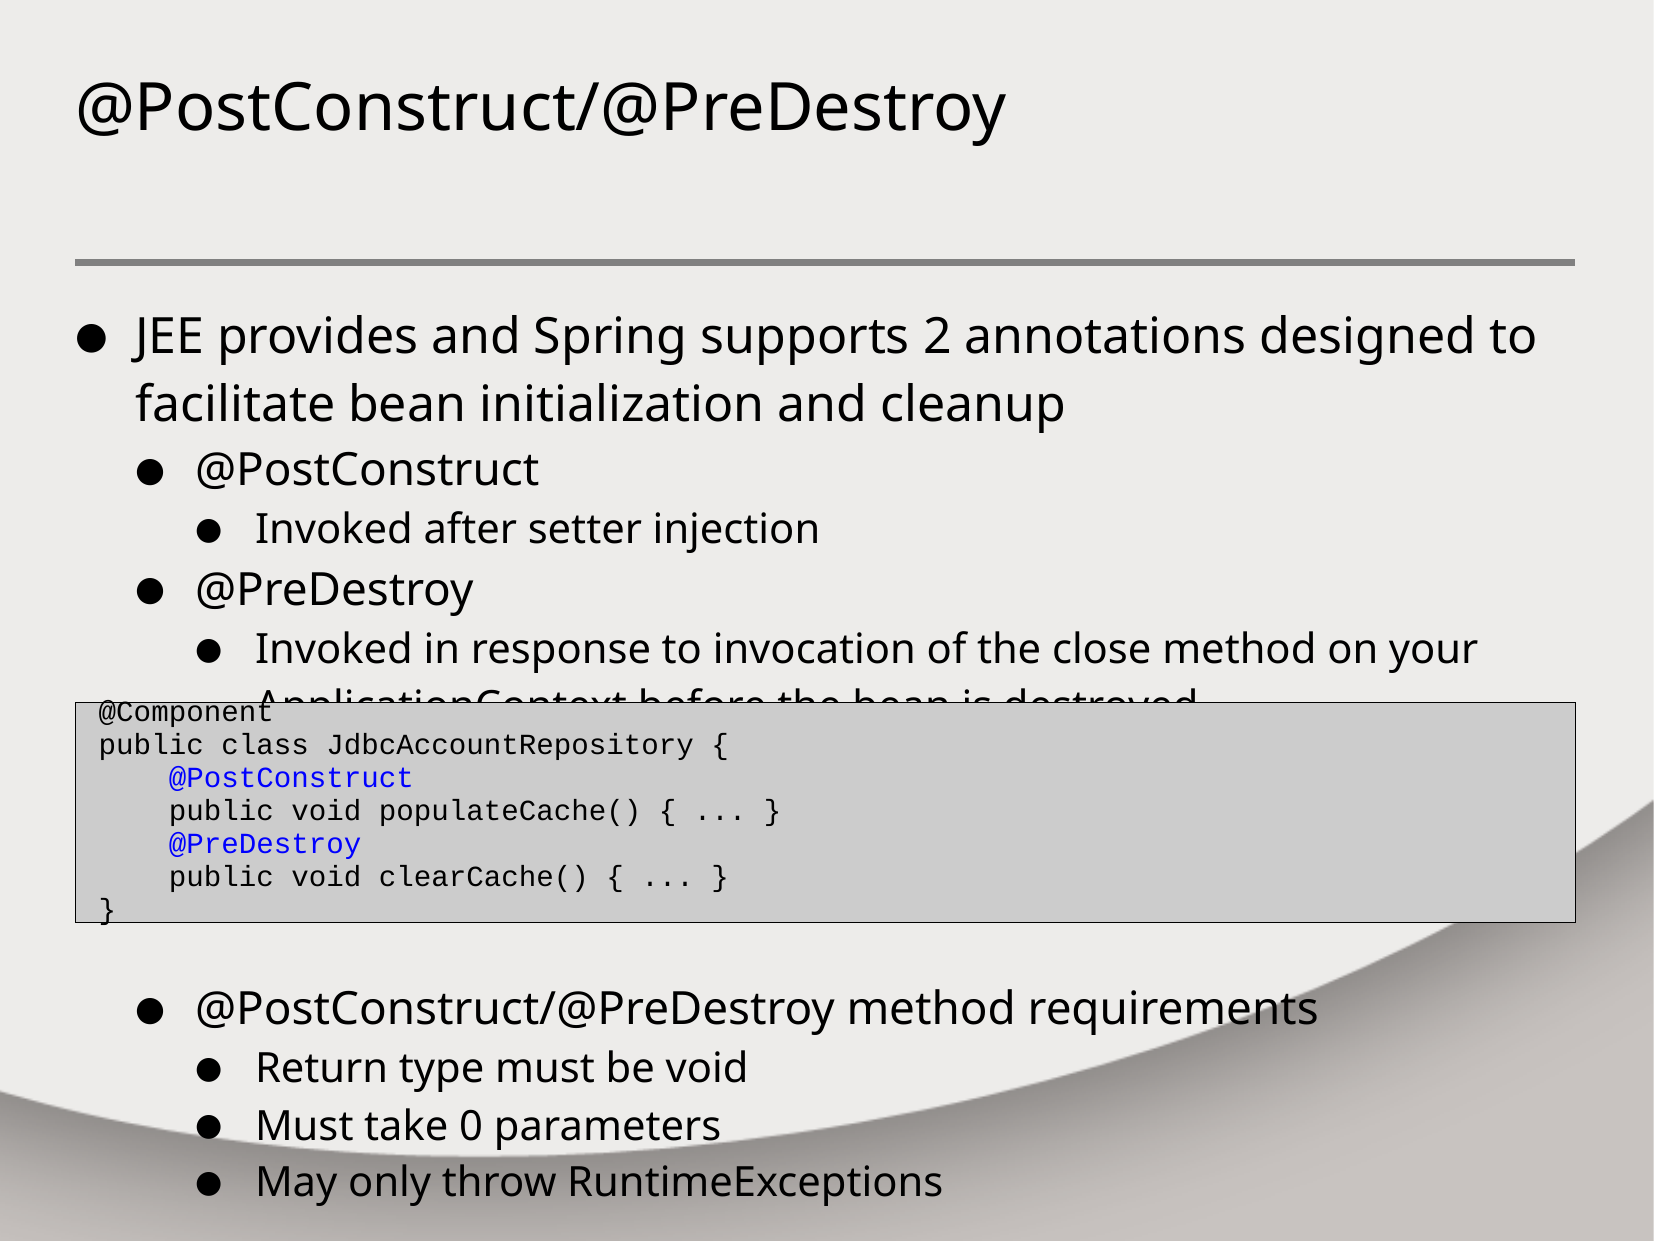

# @PostConstruct/@PreDestroy
JEE provides and Spring supports 2 annotations designed to facilitate bean initialization and cleanup
@PostConstruct
Invoked after setter injection
@PreDestroy
Invoked in response to invocation of the close method on your ApplicationContext before the bean is destroyed
@PostConstruct/@PreDestroy method requirements
Return type must be void
Must take 0 parameters
May only throw RuntimeExceptions
@Component
public class JdbcAccountRepository {
 @PostConstruct
 public void populateCache() { ... }
 @PreDestroy
 public void clearCache() { ... }
}